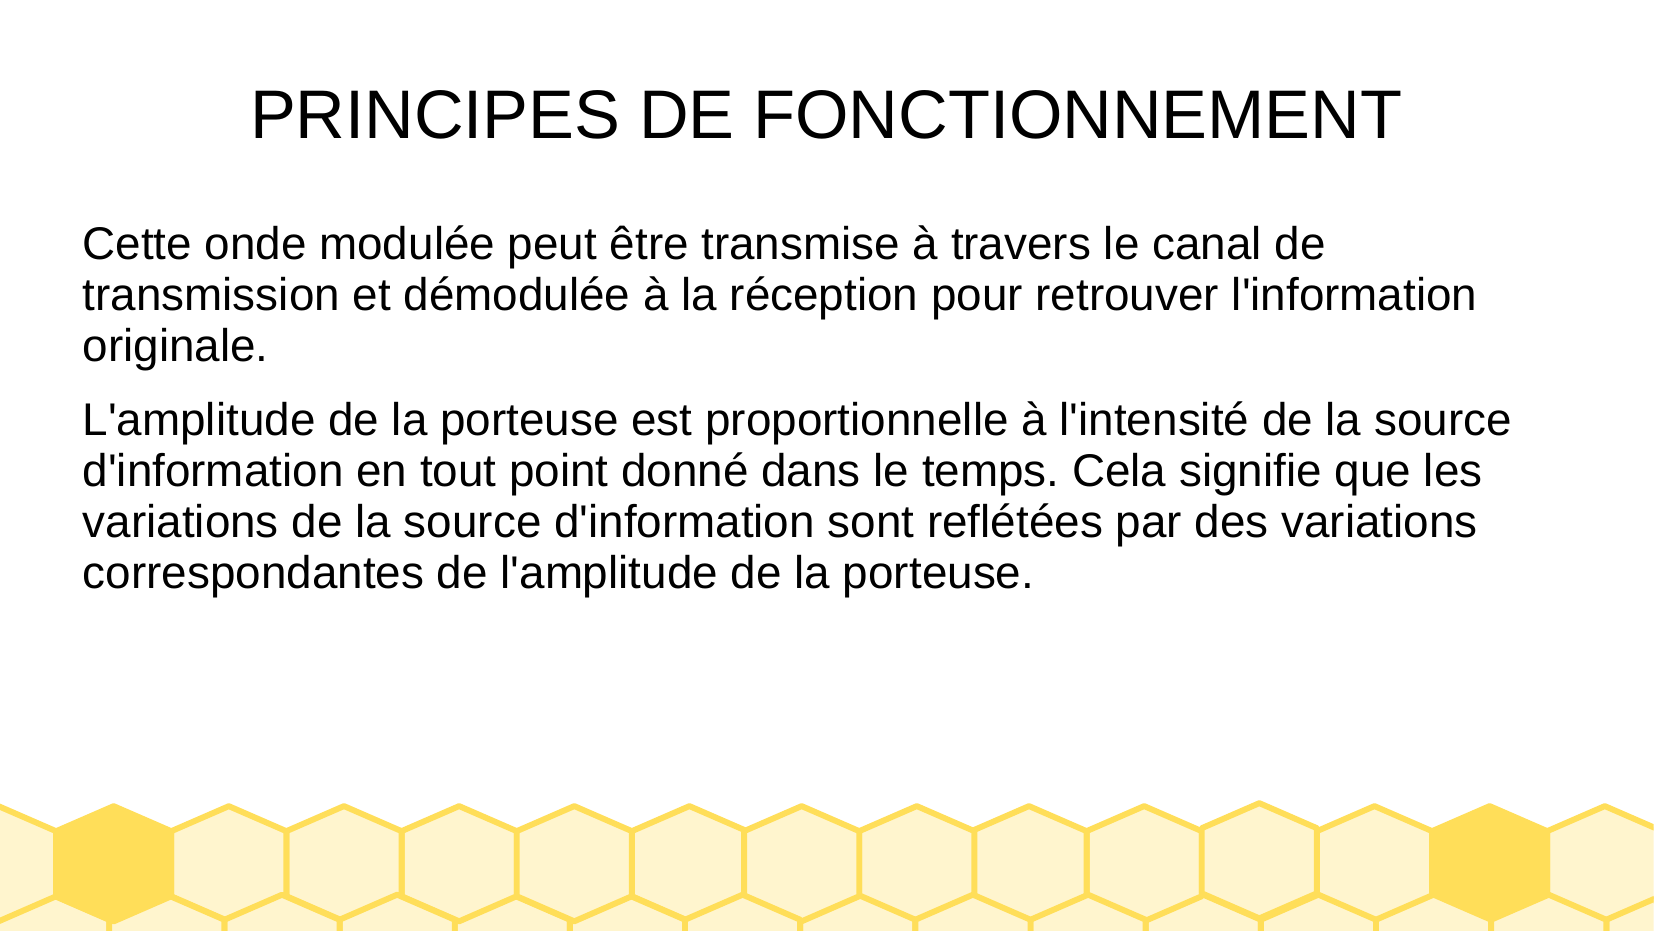

# PRINCIPES DE FONCTIONNEMENT
Cette onde modulée peut être transmise à travers le canal de transmission et démodulée à la réception pour retrouver l'information originale.
L'amplitude de la porteuse est proportionnelle à l'intensité de la source d'information en tout point donné dans le temps. Cela signifie que les variations de la source d'information sont reflétées par des variations correspondantes de l'amplitude de la porteuse.